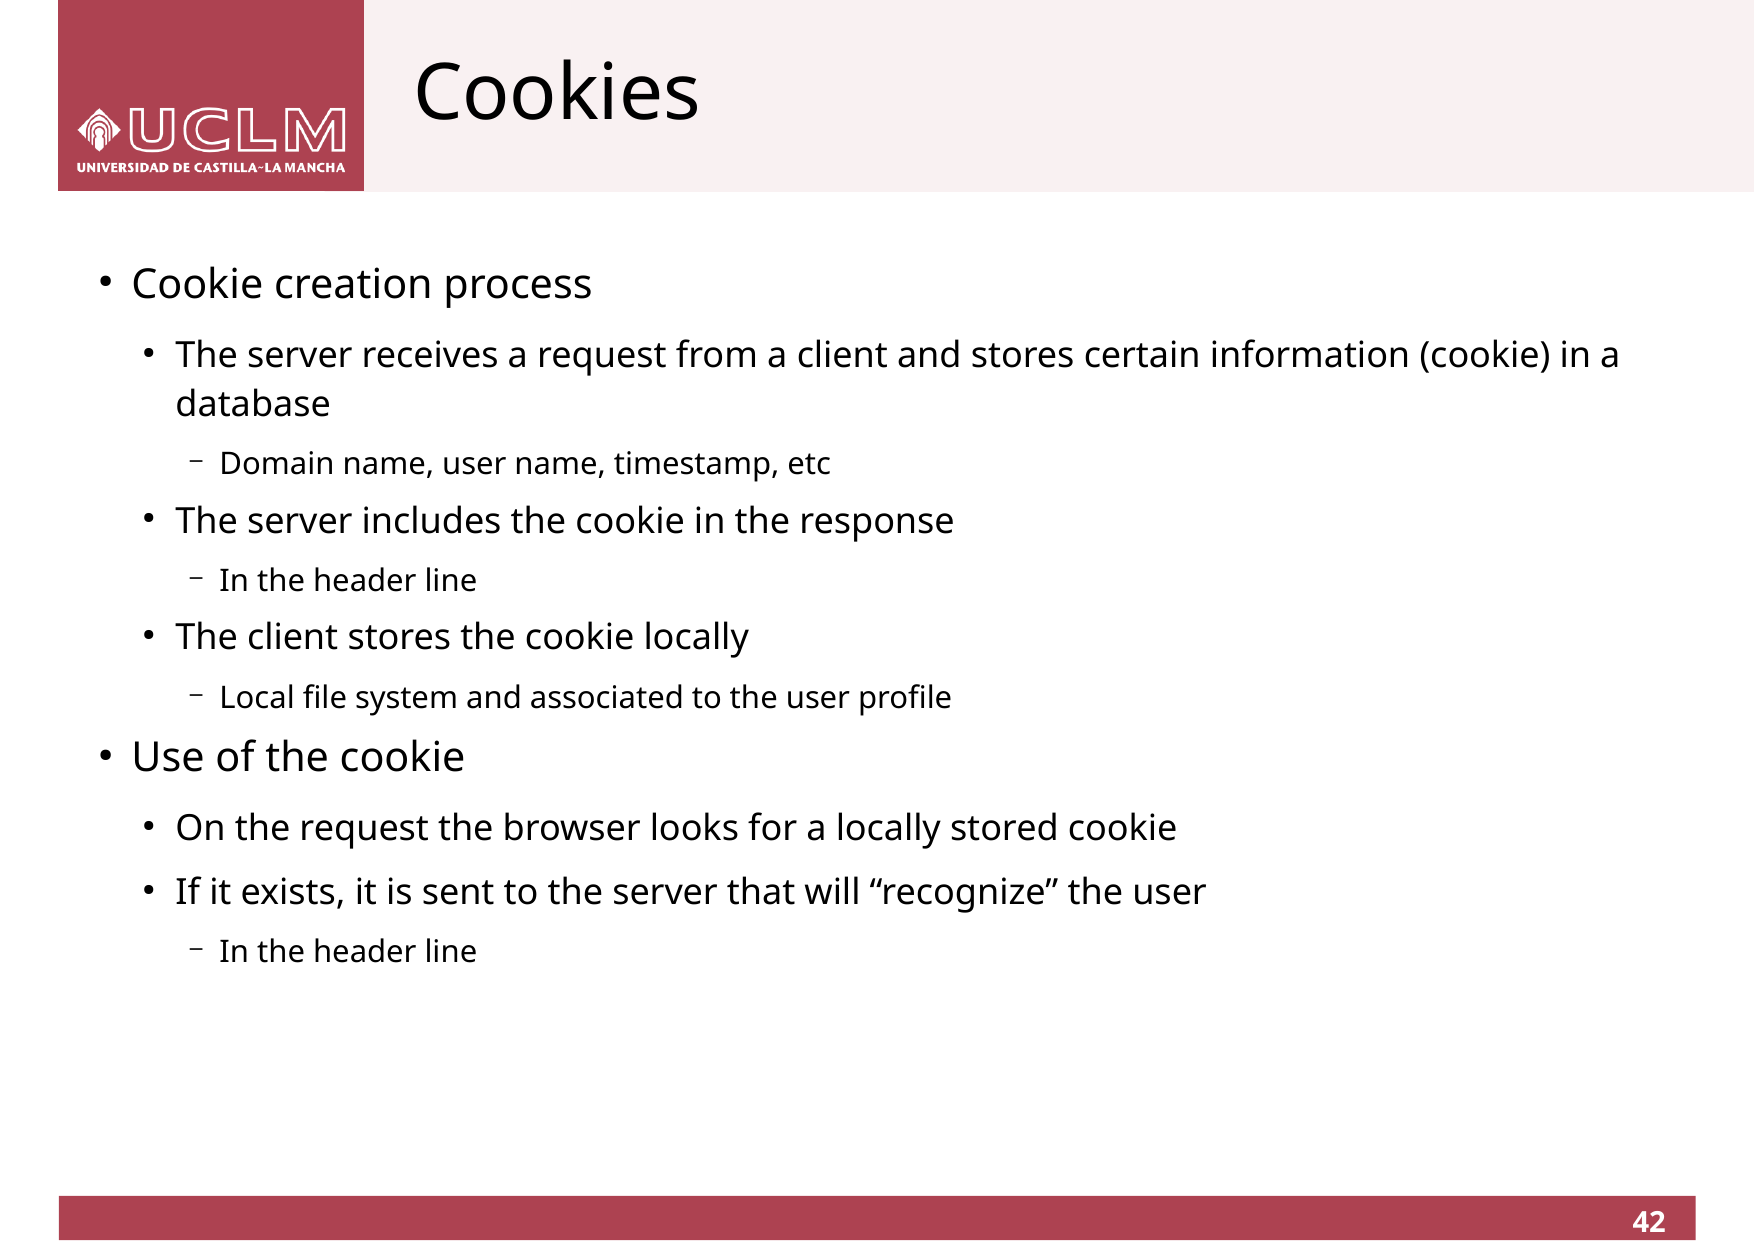

# Cookies
Cookie creation process
The server receives a request from a client and stores certain information (cookie) in a database
Domain name, user name, timestamp, etc
The server includes the cookie in the response
In the header line
The client stores the cookie locally
Local file system and associated to the user profile
Use of the cookie
On the request the browser looks for a locally stored cookie
If it exists, it is sent to the server that will “recognize” the user
In the header line
42